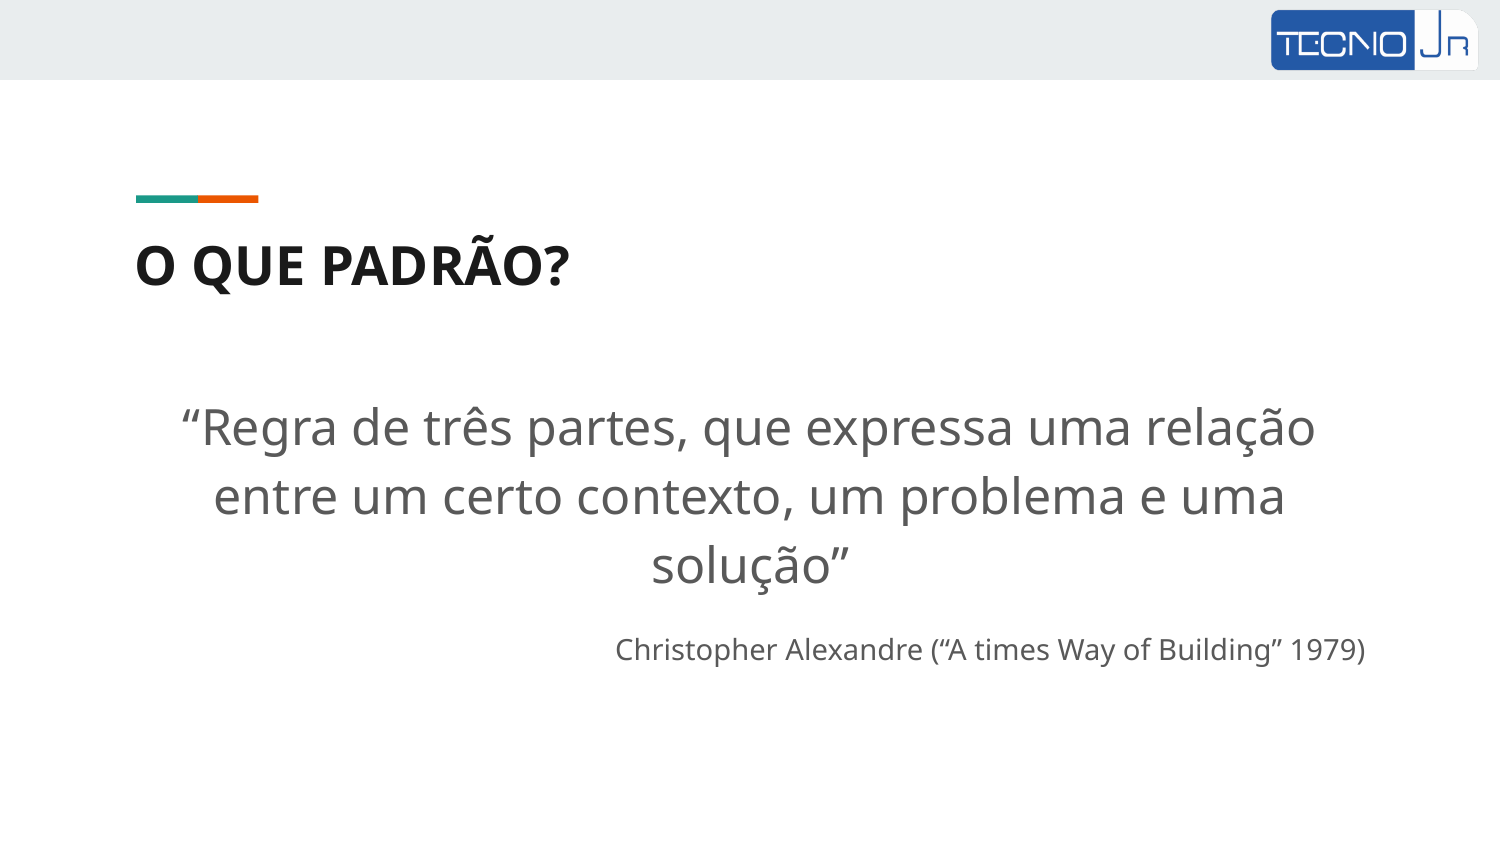

# O QUE PADRÃO?
“Regra de três partes, que expressa uma relação entre um certo contexto, um problema e uma solução”
Christopher Alexandre (“A times Way of Building” 1979)